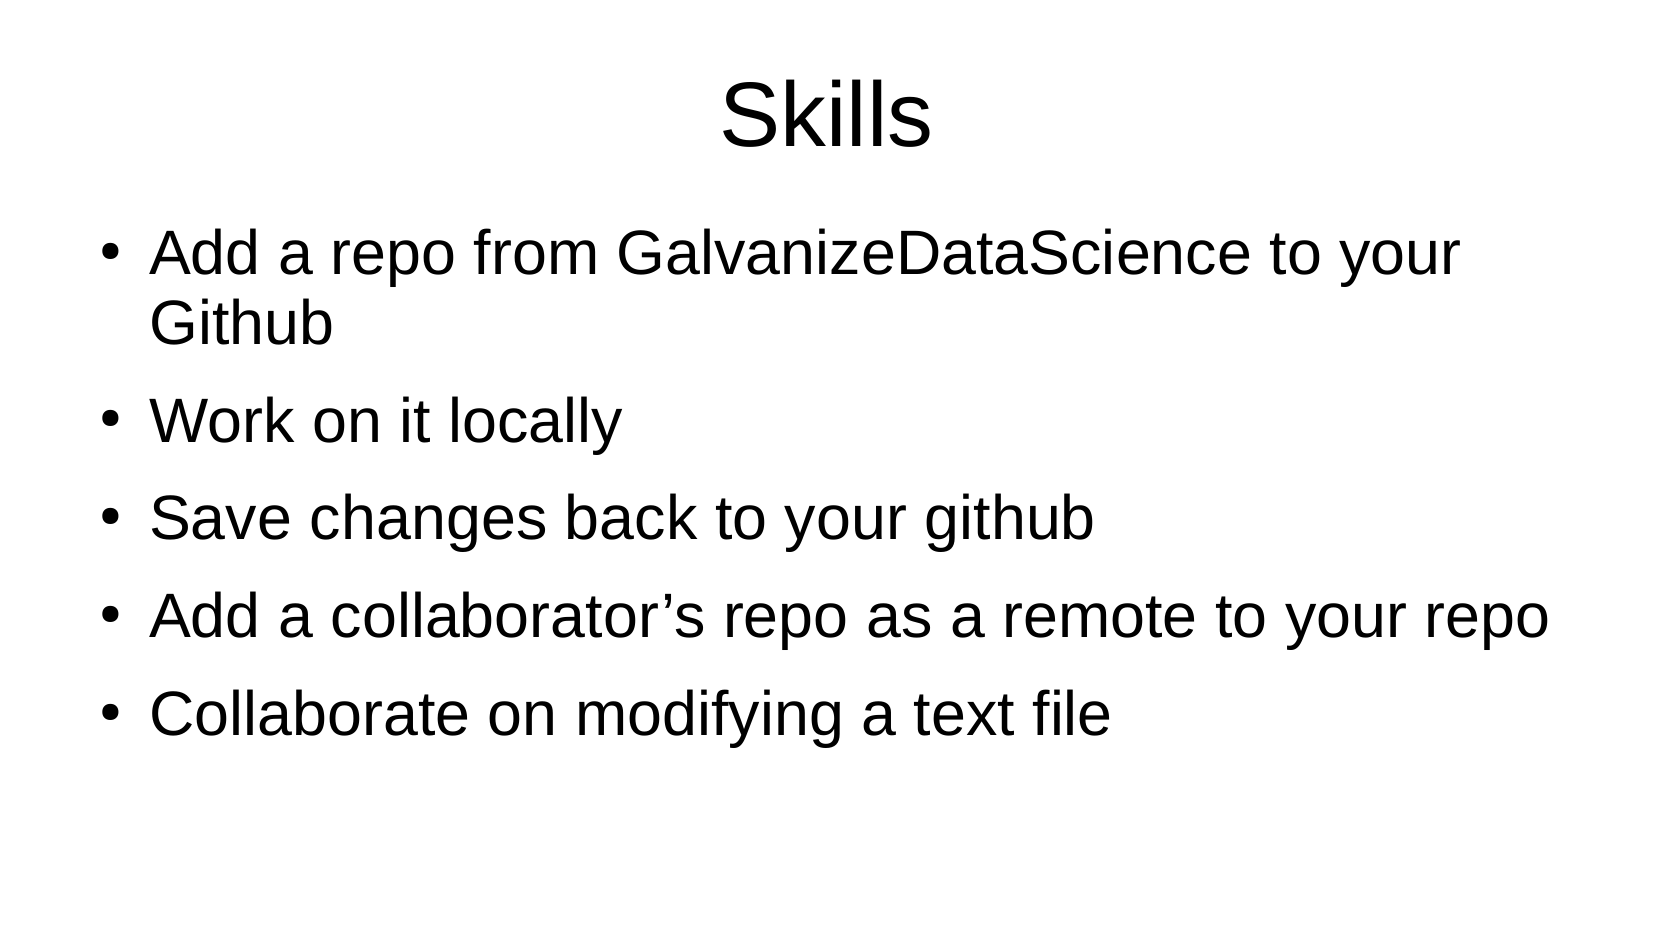

# Skills
Add a repo from GalvanizeDataScience to your Github
Work on it locally
Save changes back to your github
Add a collaborator’s repo as a remote to your repo
Collaborate on modifying a text file